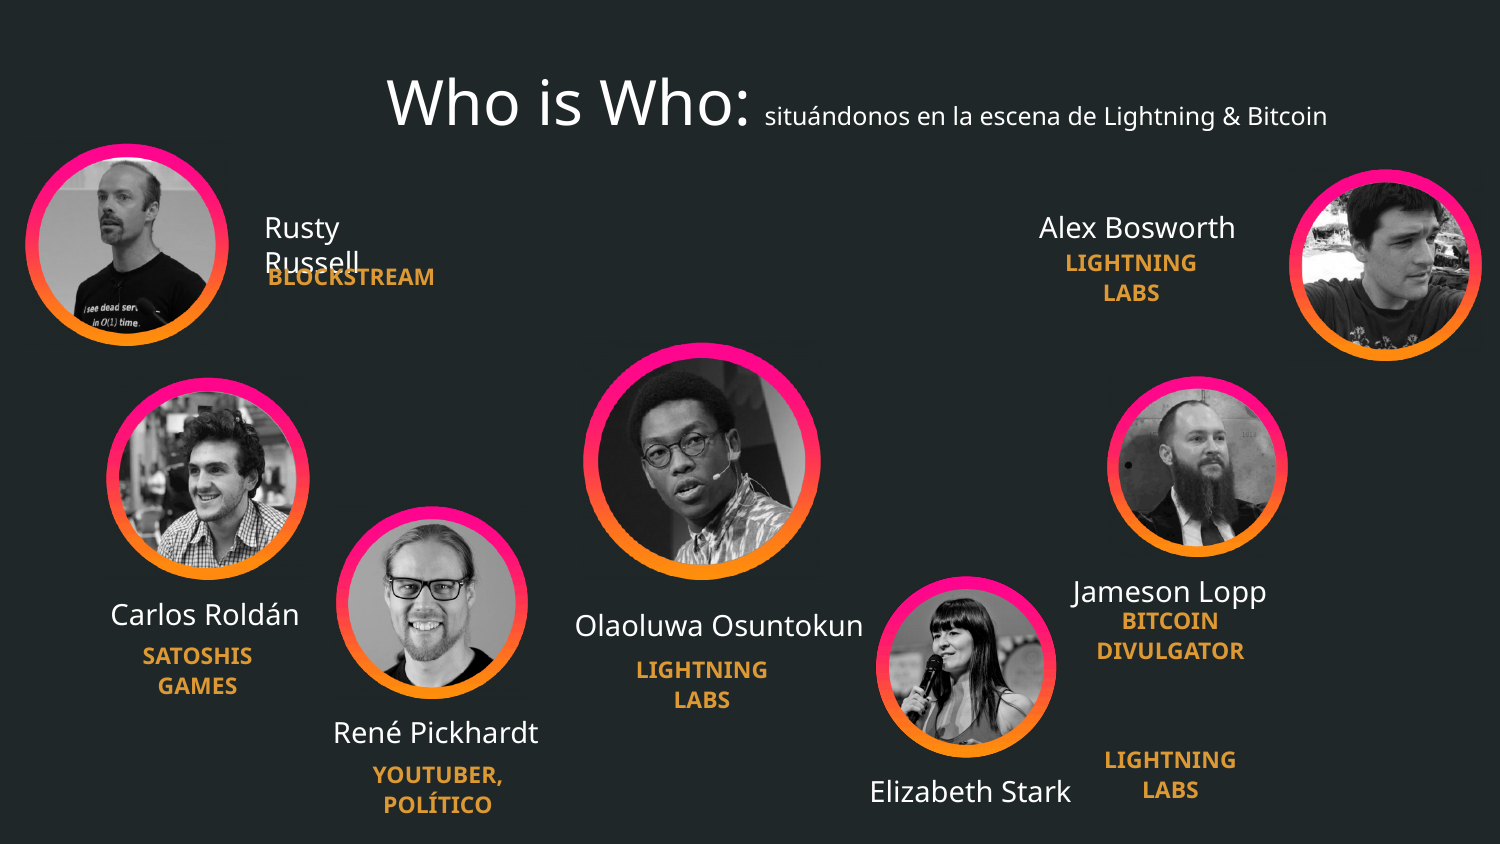

Who is Who: situándonos en la escena de Lightning & Bitcoin
Rusty Russell
Alex Bosworth
LIGHTNING LABS
BLOCKSTREAM
Jameson Lopp
Carlos Roldán
BITCOIN DIVULGATOR
Olaoluwa Osuntokun
SATOSHIS GAMES
LIGHTNING LABS
René Pickhardt
LIGHTNING LABS
YOUTUBER, POLÍTICO
Elizabeth Stark